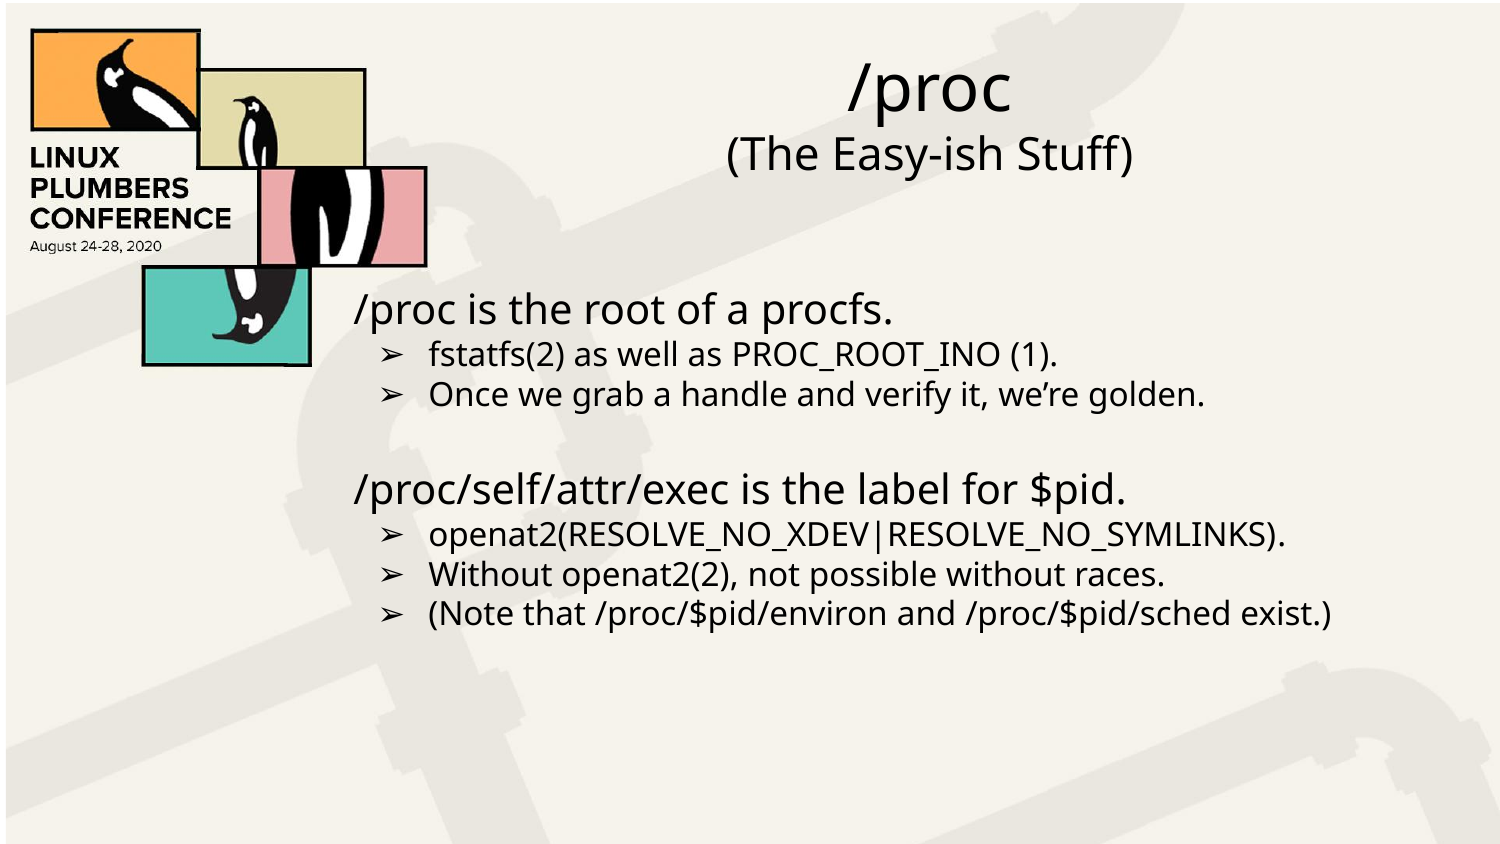

# /proc (The Easy-ish Stuff)
/proc is the root of a procfs.
fstatfs(2) as well as PROC_ROOT_INO (1).
Once we grab a handle and verify it, we’re golden.
/proc/self/attr/exec is the label for $pid.
openat2(RESOLVE_NO_XDEV|RESOLVE_NO_SYMLINKS).
Without openat2(2), not possible without races.
(Note that /proc/$pid/environ and /proc/$pid/sched exist.)